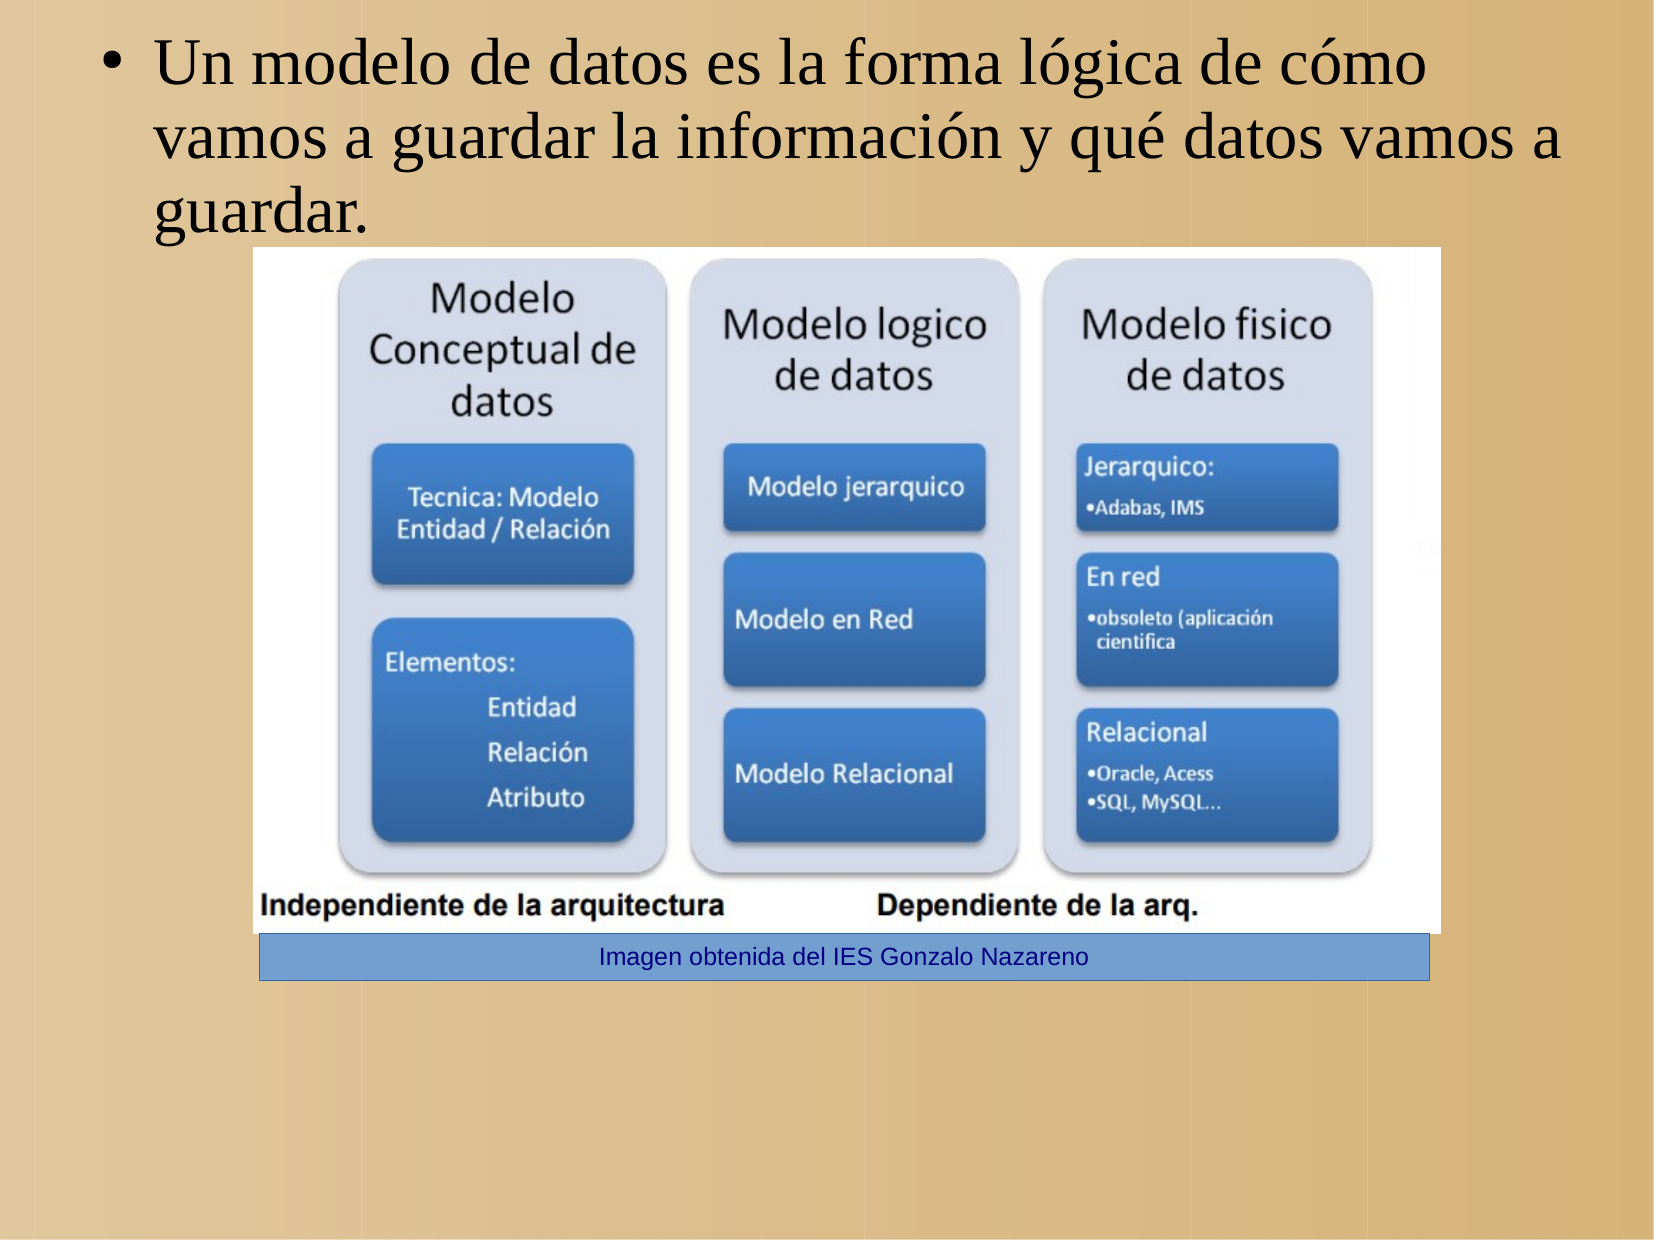

# Un modelo de datos es la forma lógica de cómo vamos a guardar la información y qué datos vamos a guardar.
Imagen obtenida del IES Gonzalo Nazareno